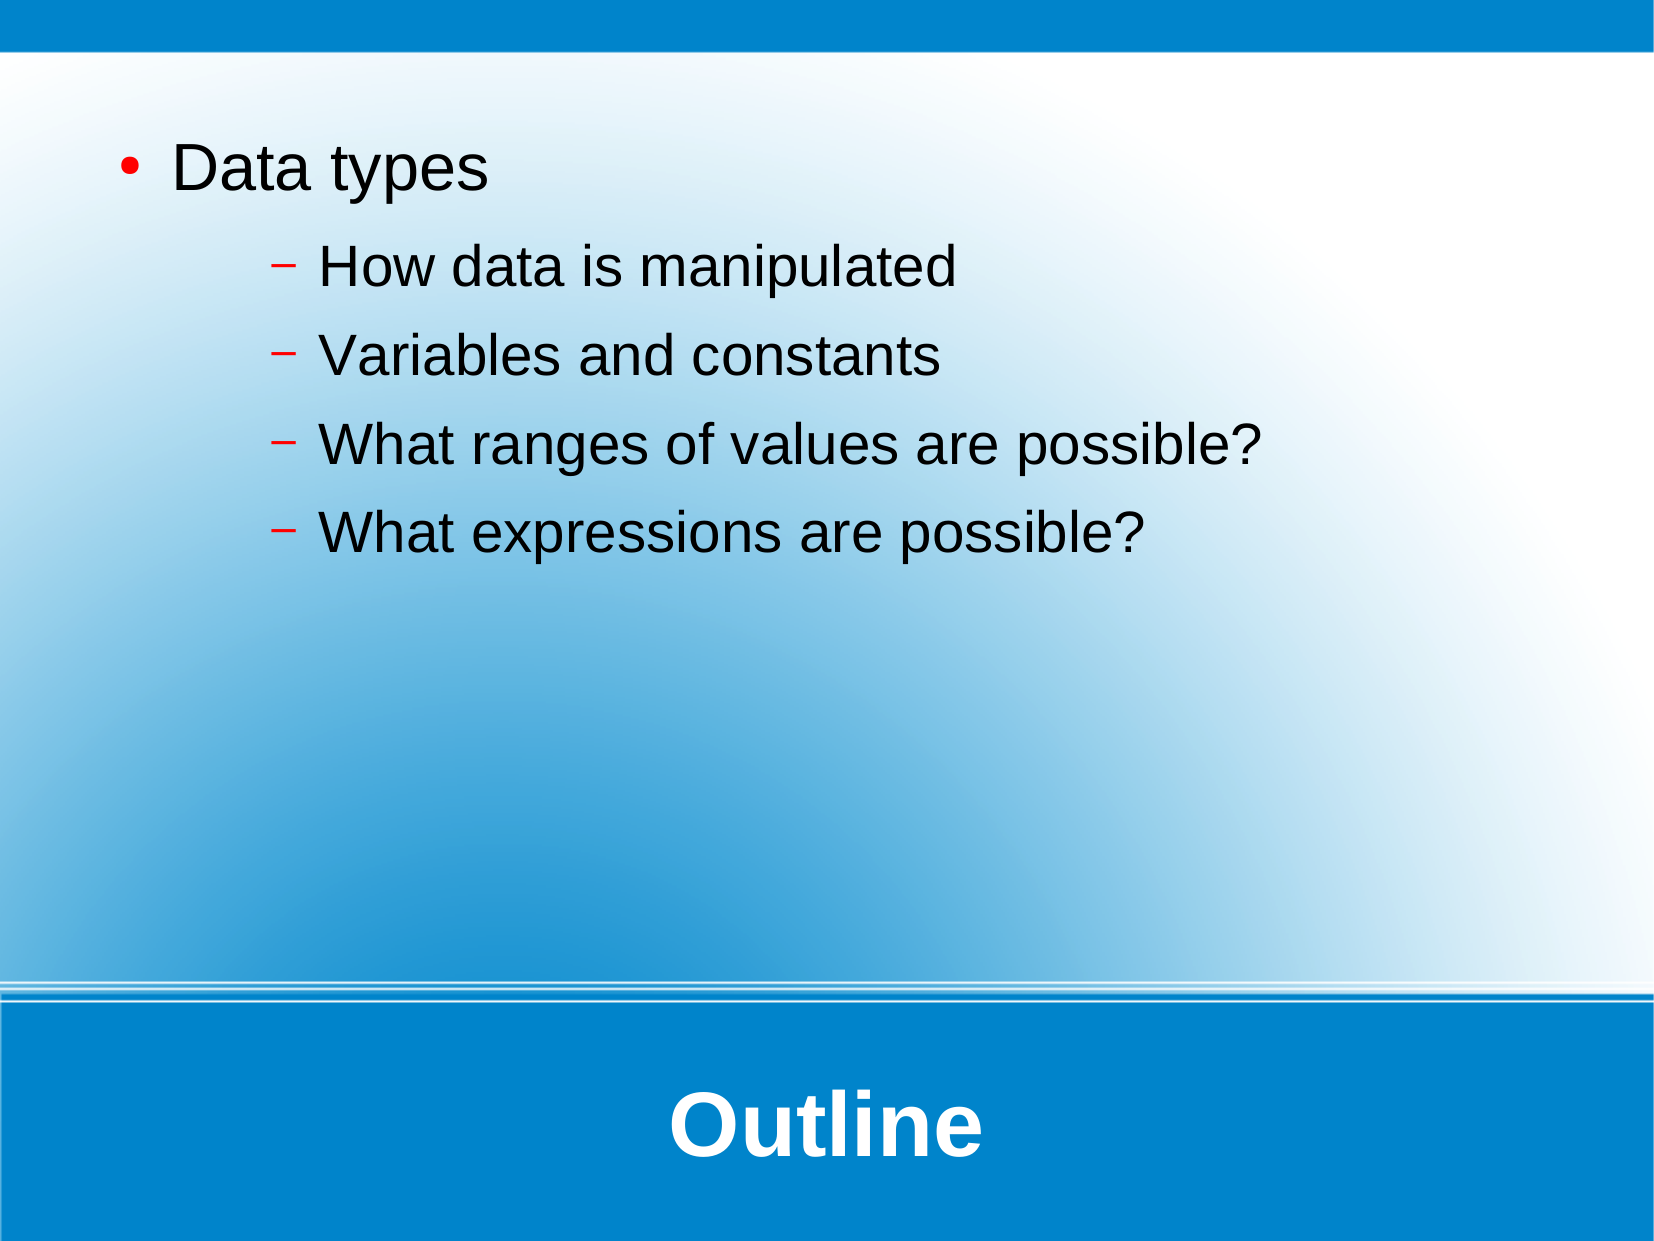

Data types
How data is manipulated
Variables and constants
What ranges of values are possible?
What expressions are possible?
# Outline